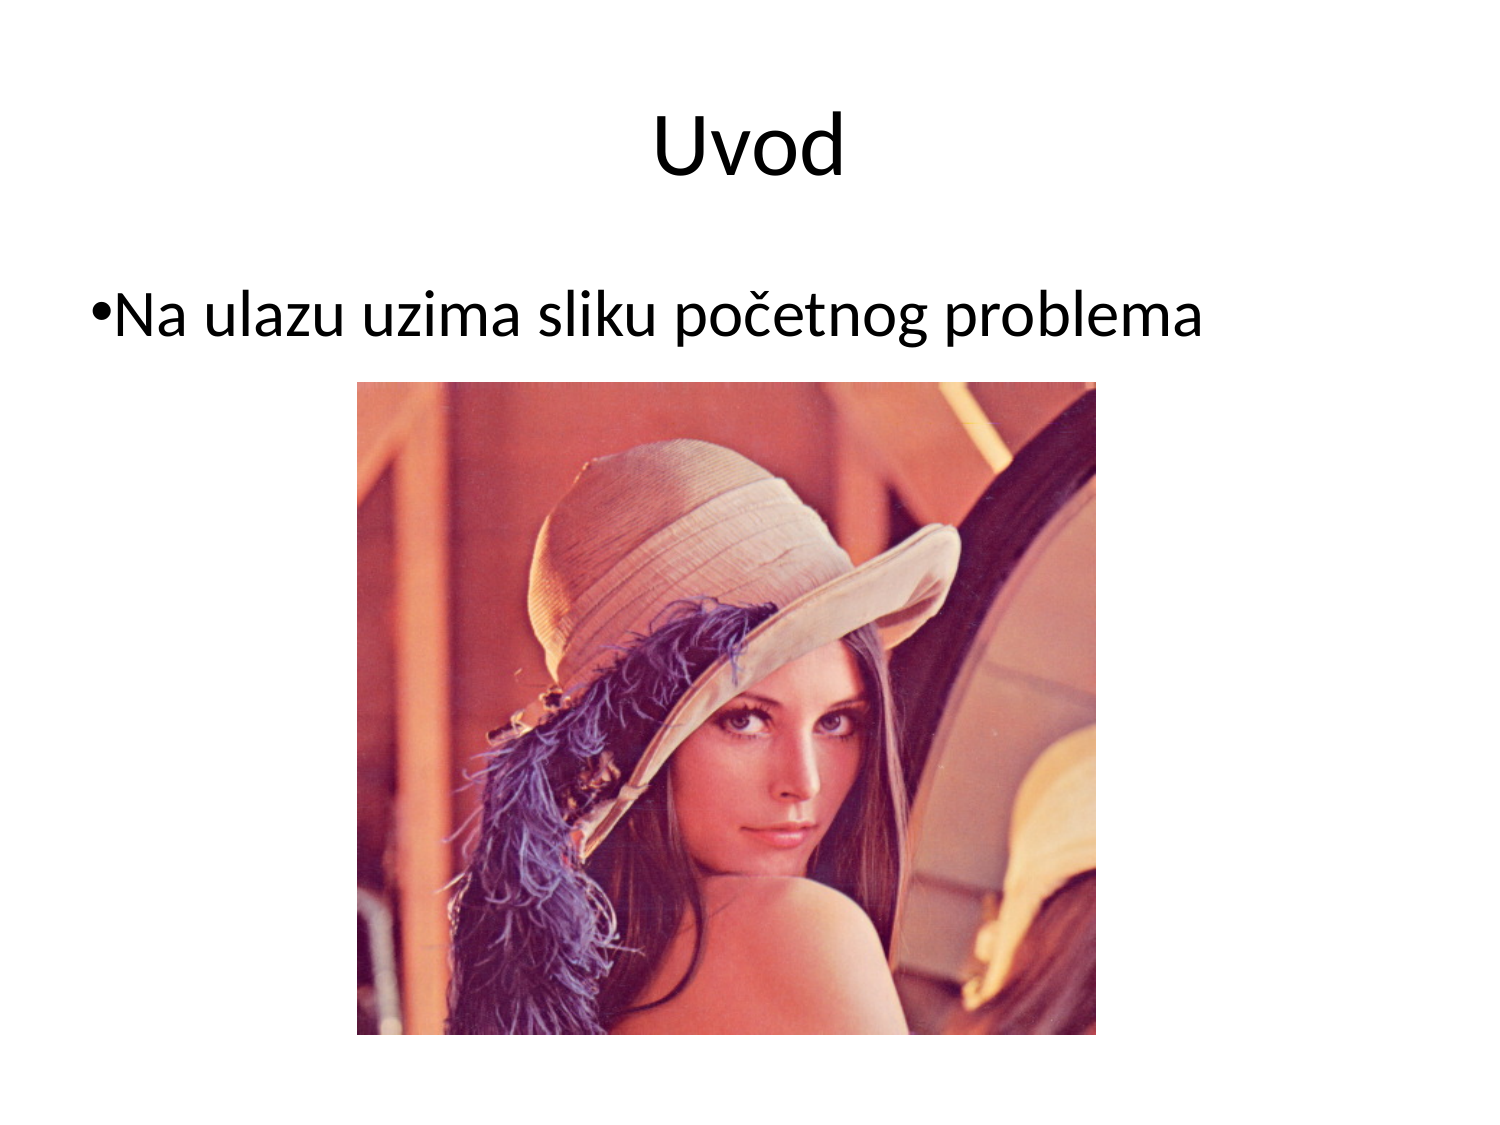

# Uvod
Na ulazu uzima sliku početnog problema